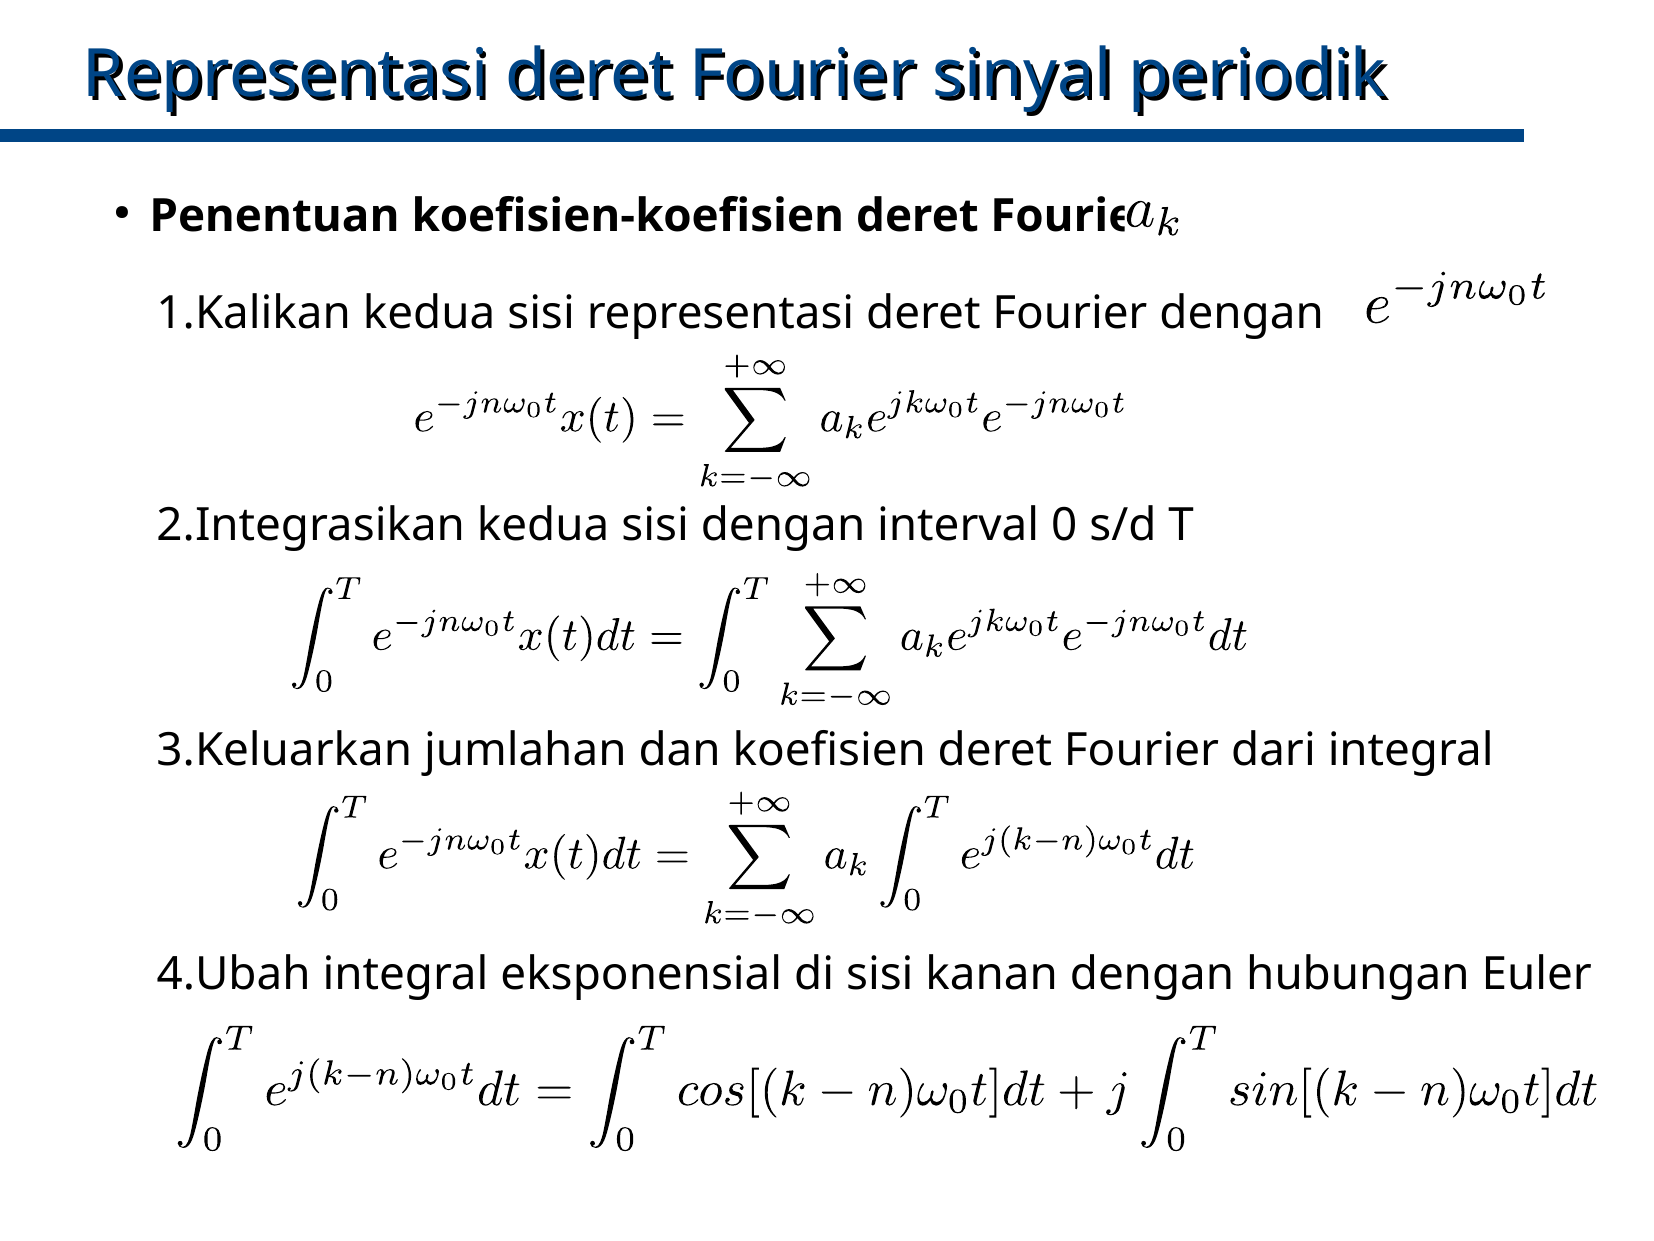

Representasi deret Fourier sinyal periodik
Penentuan koefisien-koefisien deret Fourier
Kalikan kedua sisi representasi deret Fourier dengan
Integrasikan kedua sisi dengan interval 0 s/d T
Keluarkan jumlahan dan koefisien deret Fourier dari integral
Ubah integral eksponensial di sisi kanan dengan hubungan Euler